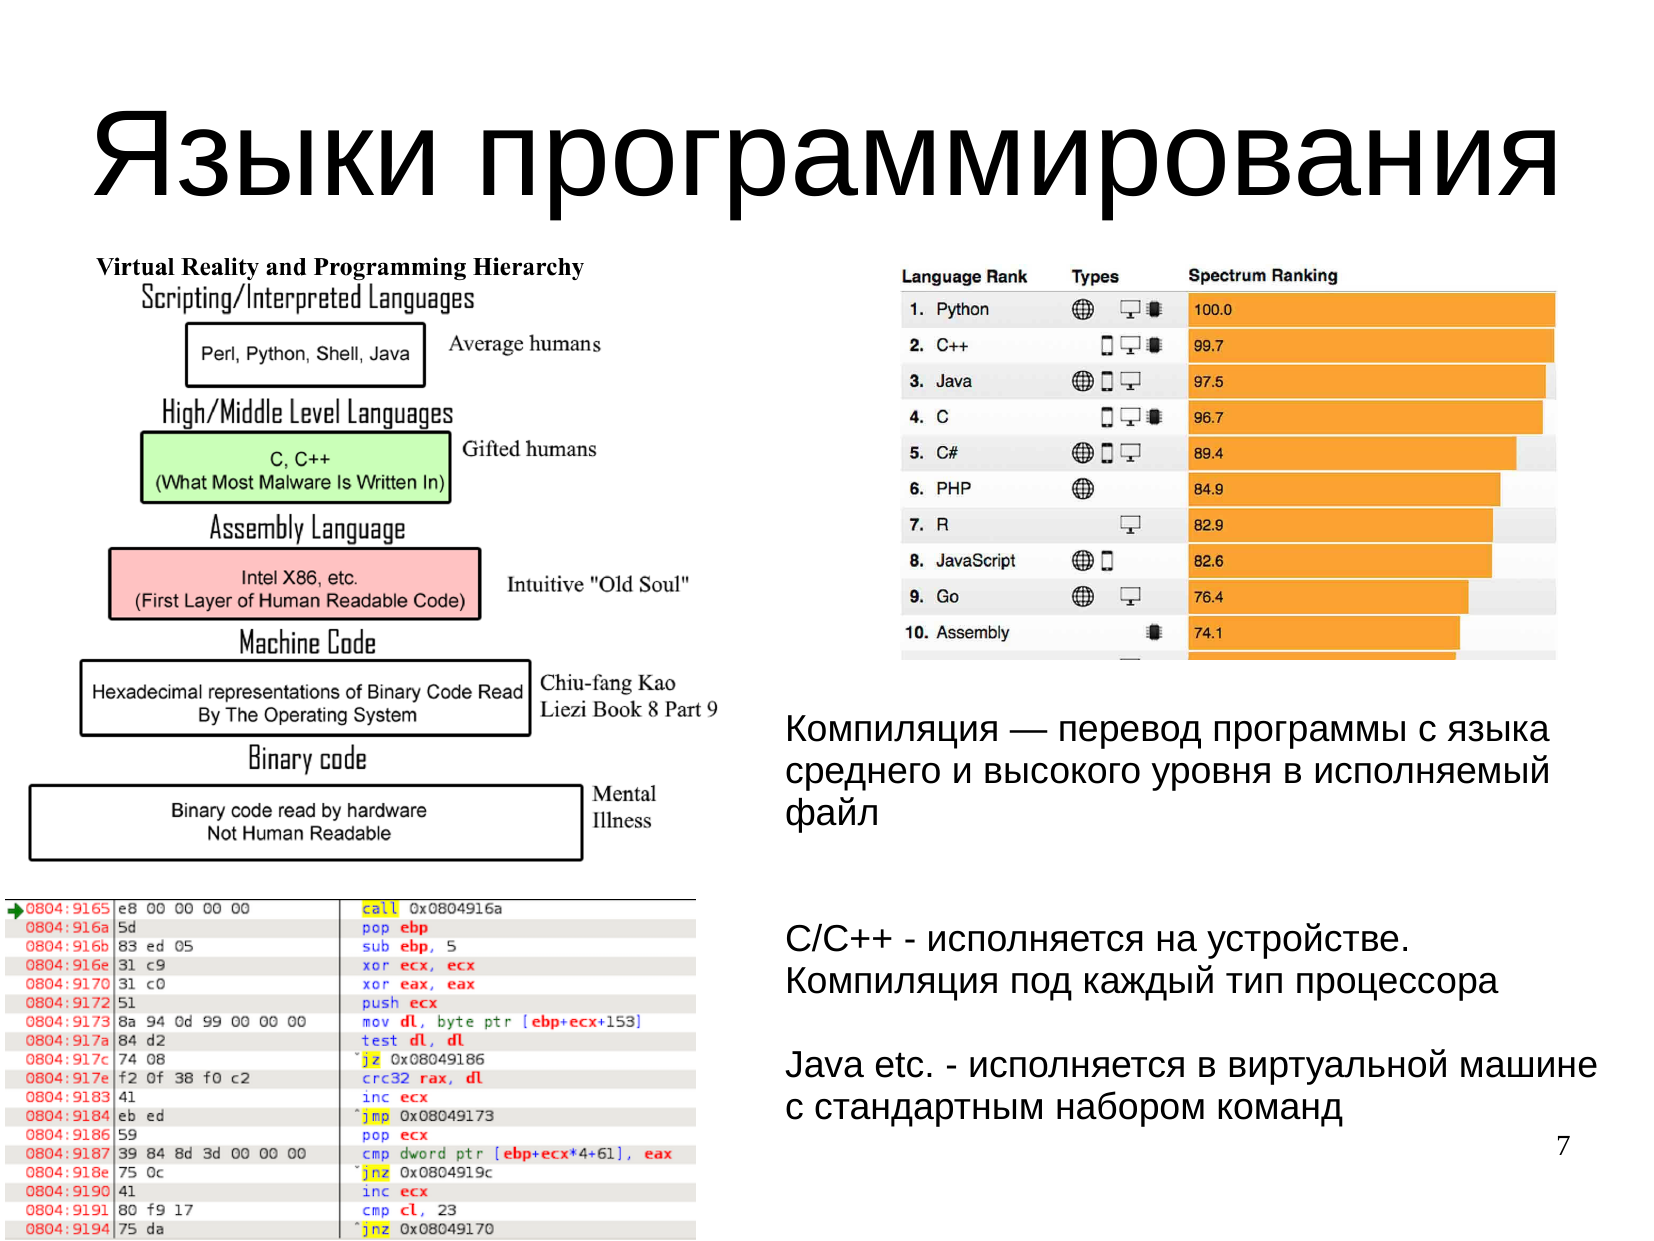

# Языки программирования
Компиляция — перевод программы с языка среднего и высокого уровня в исполняемый файл
C/C++ - исполняется на устройстве.
Компиляция под каждый тип процессора
Java etc. - исполняется в виртуальной машине с стандартным набором команд
7